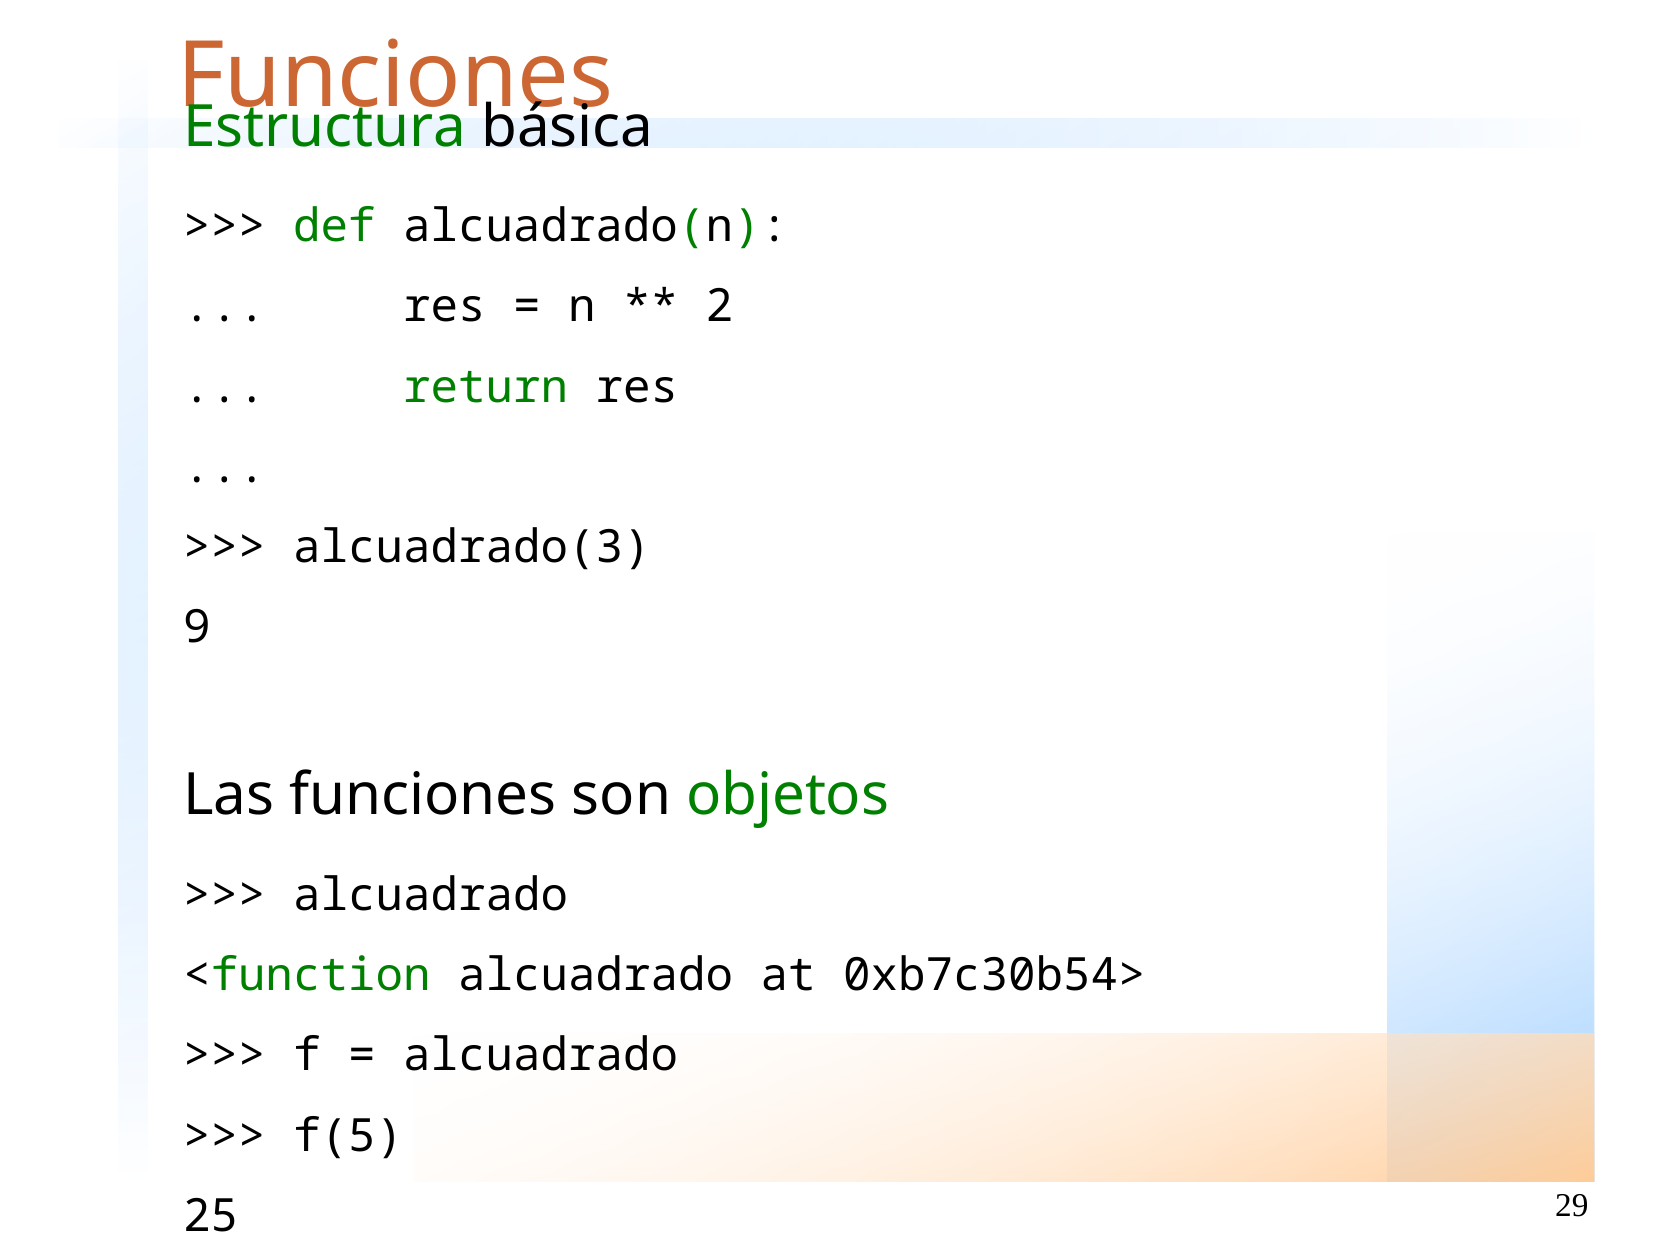

# Funciones
Estructura básica
>>> def alcuadrado(n):
... res = n ** 2
... return res
...
>>> alcuadrado(3)
9
Las funciones son objetos
>>> alcuadrado
<function alcuadrado at 0xb7c30b54>
>>> f = alcuadrado
>>> f(5)
25